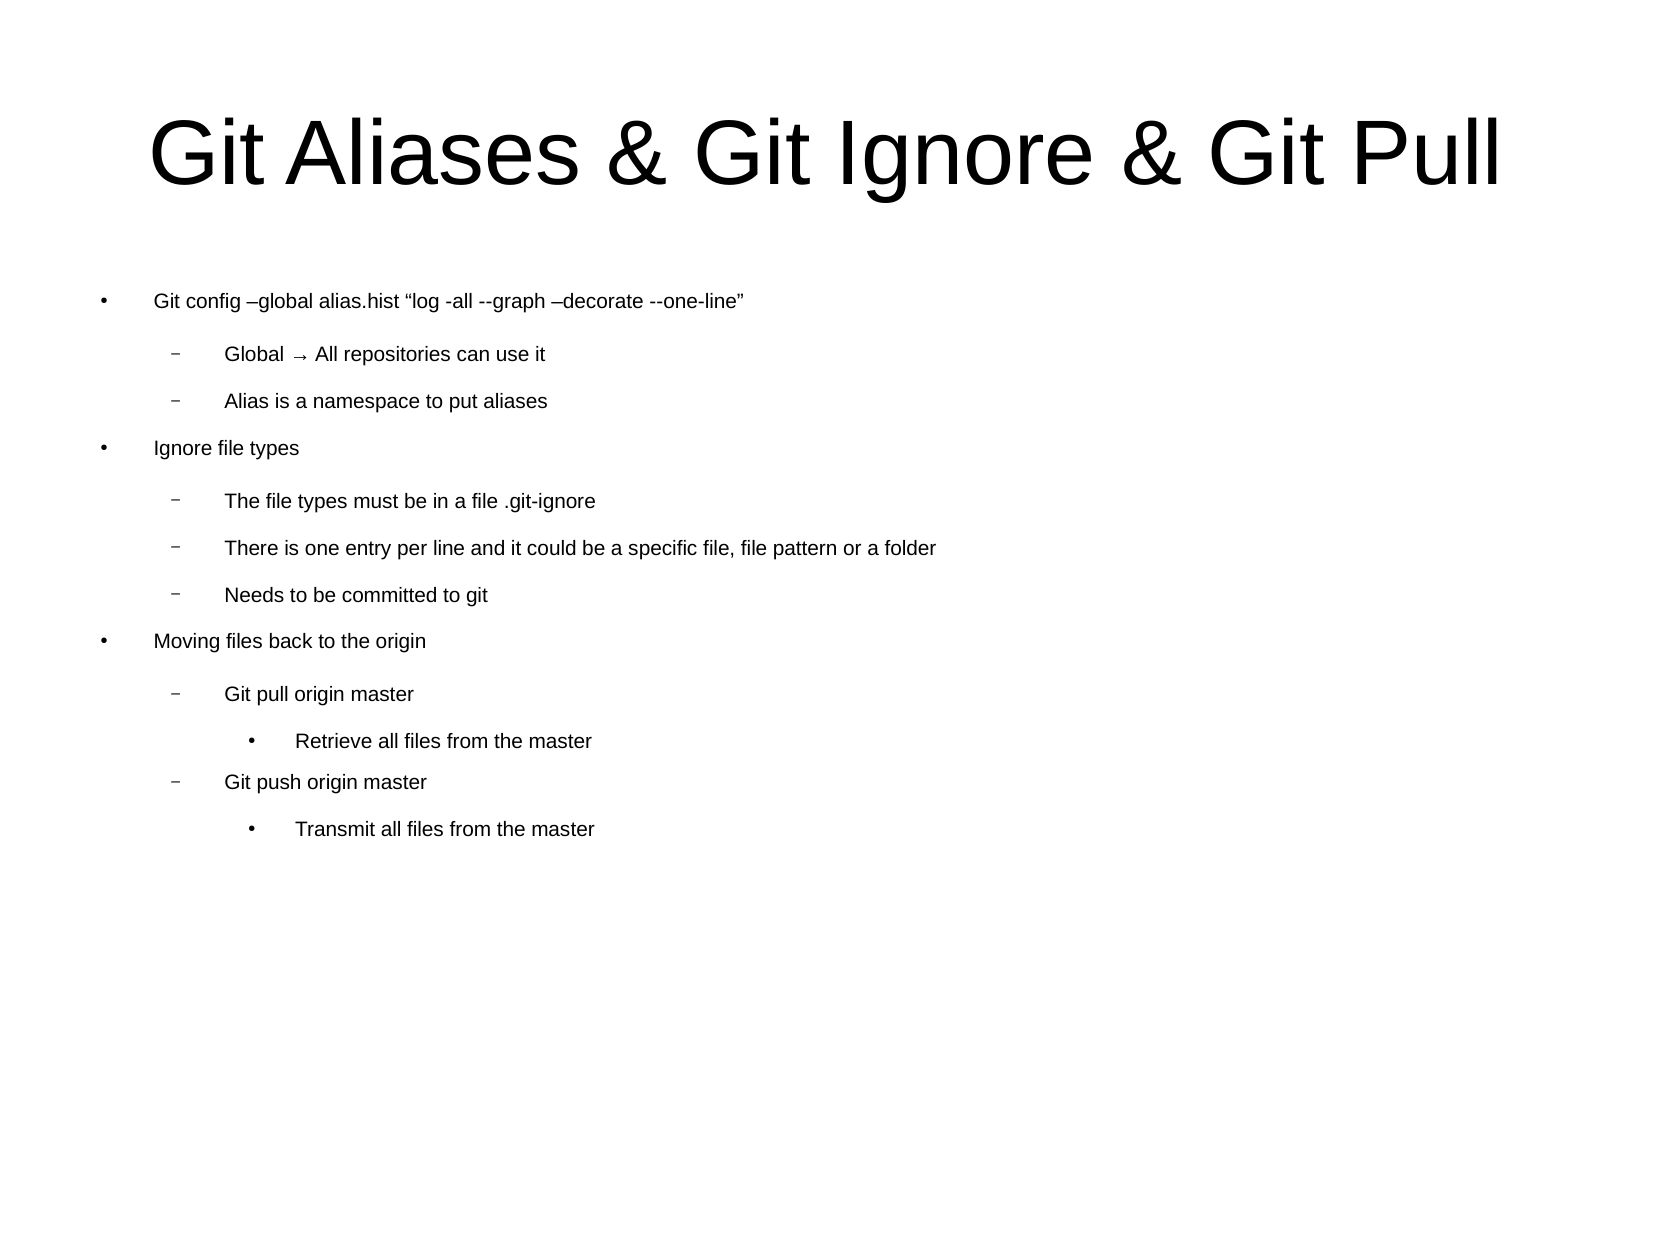

# Git Aliases & Git Ignore & Git Pull
Git config –global alias.hist “log -all --graph –decorate --one-line”
Global → All repositories can use it
Alias is a namespace to put aliases
Ignore file types
The file types must be in a file .git-ignore
There is one entry per line and it could be a specific file, file pattern or a folder
Needs to be committed to git
Moving files back to the origin
Git pull origin master
Retrieve all files from the master
Git push origin master
Transmit all files from the master